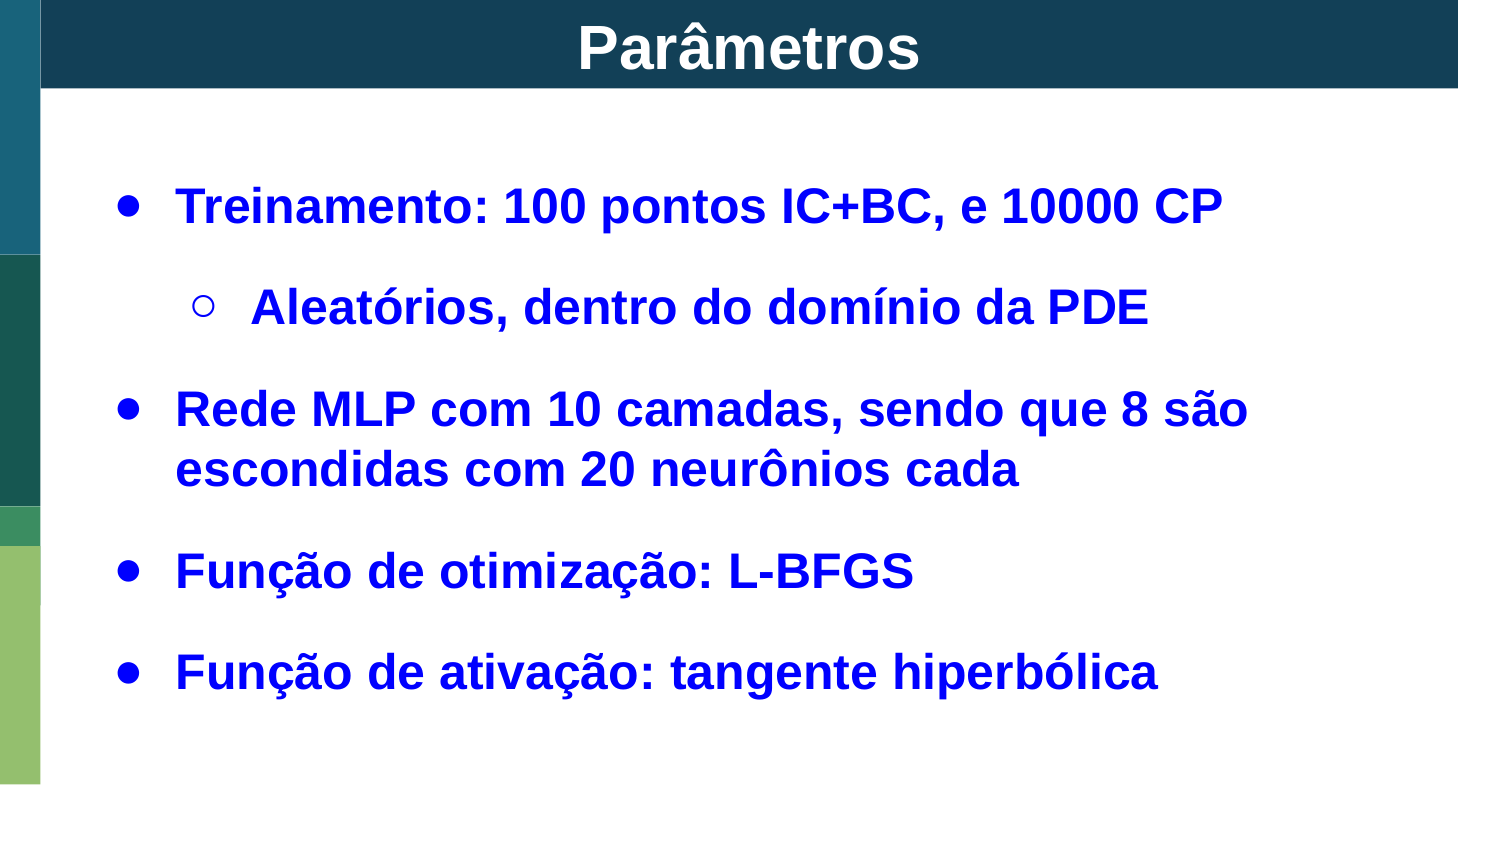

Parâmetros
Treinamento: 100 pontos IC+BC, e 10000 CP
Aleatórios, dentro do domínio da PDE
Rede MLP com 10 camadas, sendo que 8 são escondidas com 20 neurônios cada
Função de otimização: L-BFGS
Função de ativação: tangente hiperbólica